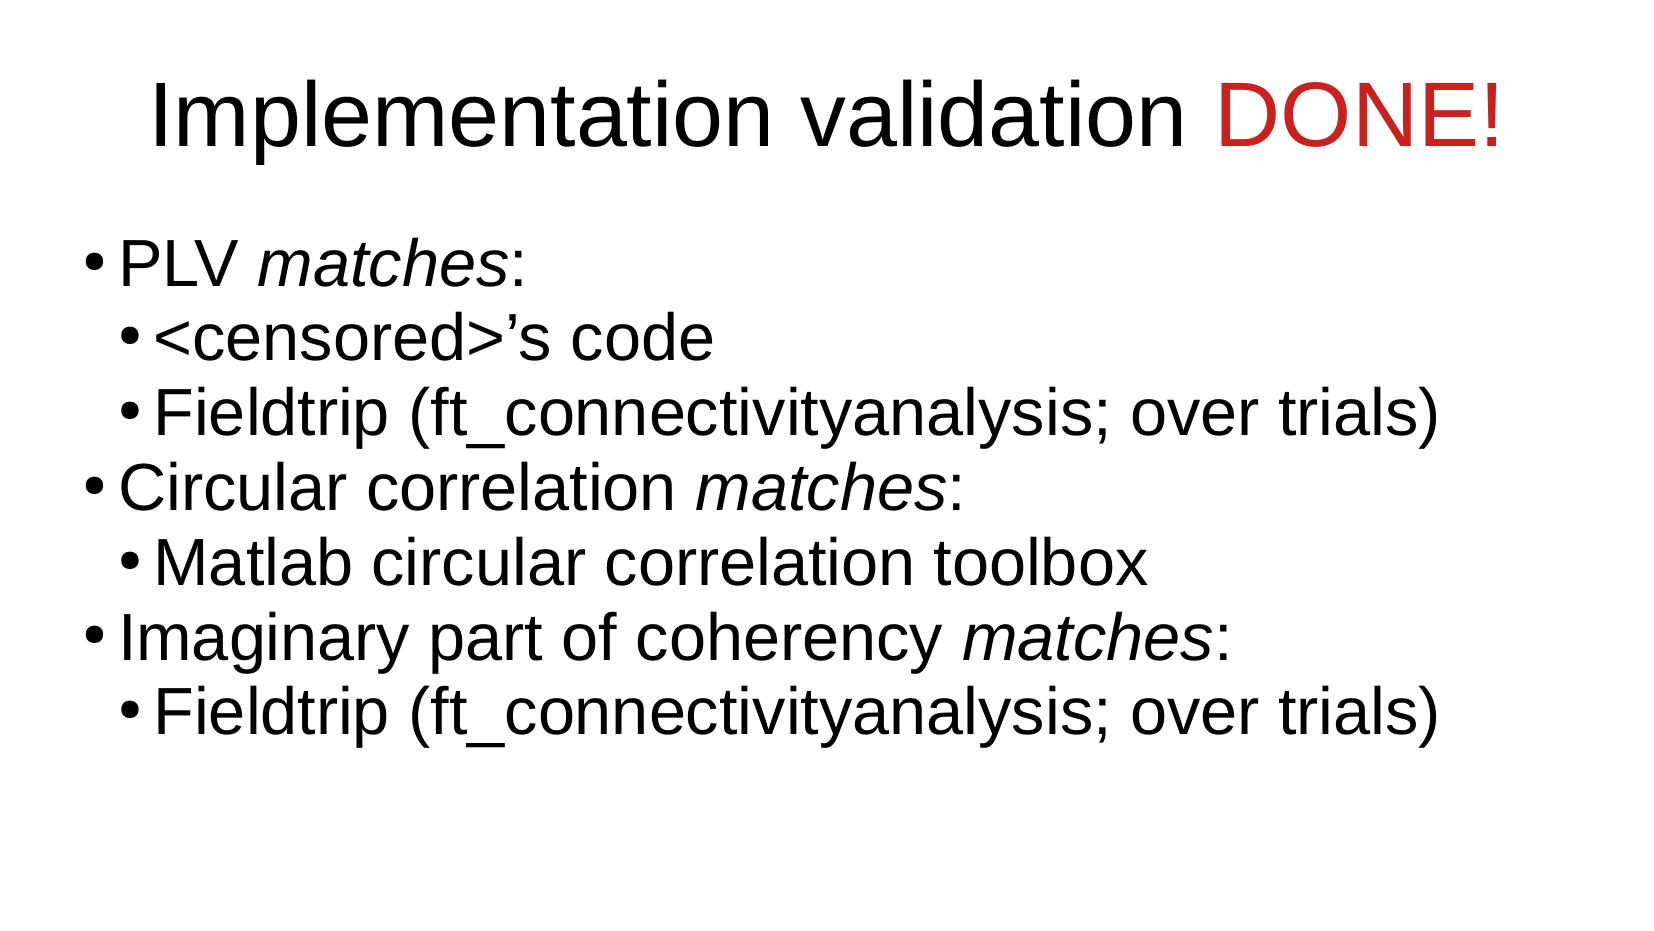

# Implementation validation DONE!
PLV matches:
<censored>’s code
Fieldtrip (ft_connectivityanalysis; over trials)
Circular correlation matches:
Matlab circular correlation toolbox
Imaginary part of coherency matches:
Fieldtrip (ft_connectivityanalysis; over trials)